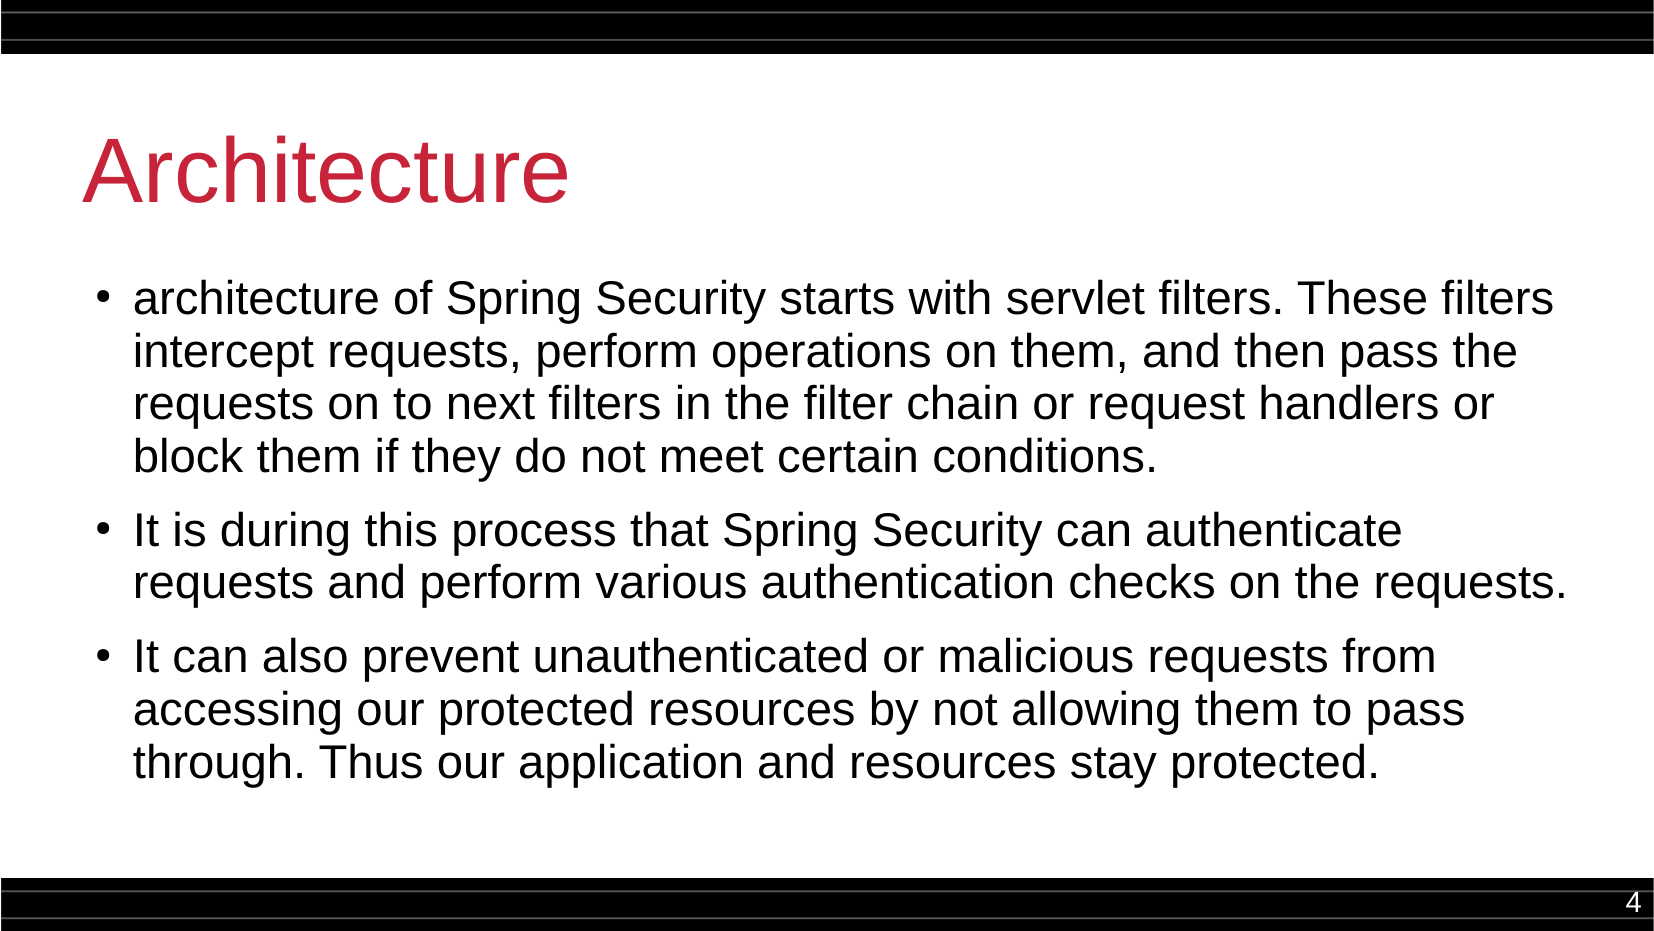

# Architecture
architecture of Spring Security starts with servlet filters. These filters intercept requests, perform operations on them, and then pass the requests on to next filters in the filter chain or request handlers or block them if they do not meet certain conditions.
It is during this process that Spring Security can authenticate requests and perform various authentication checks on the requests.
It can also prevent unauthenticated or malicious requests from accessing our protected resources by not allowing them to pass through. Thus our application and resources stay protected.